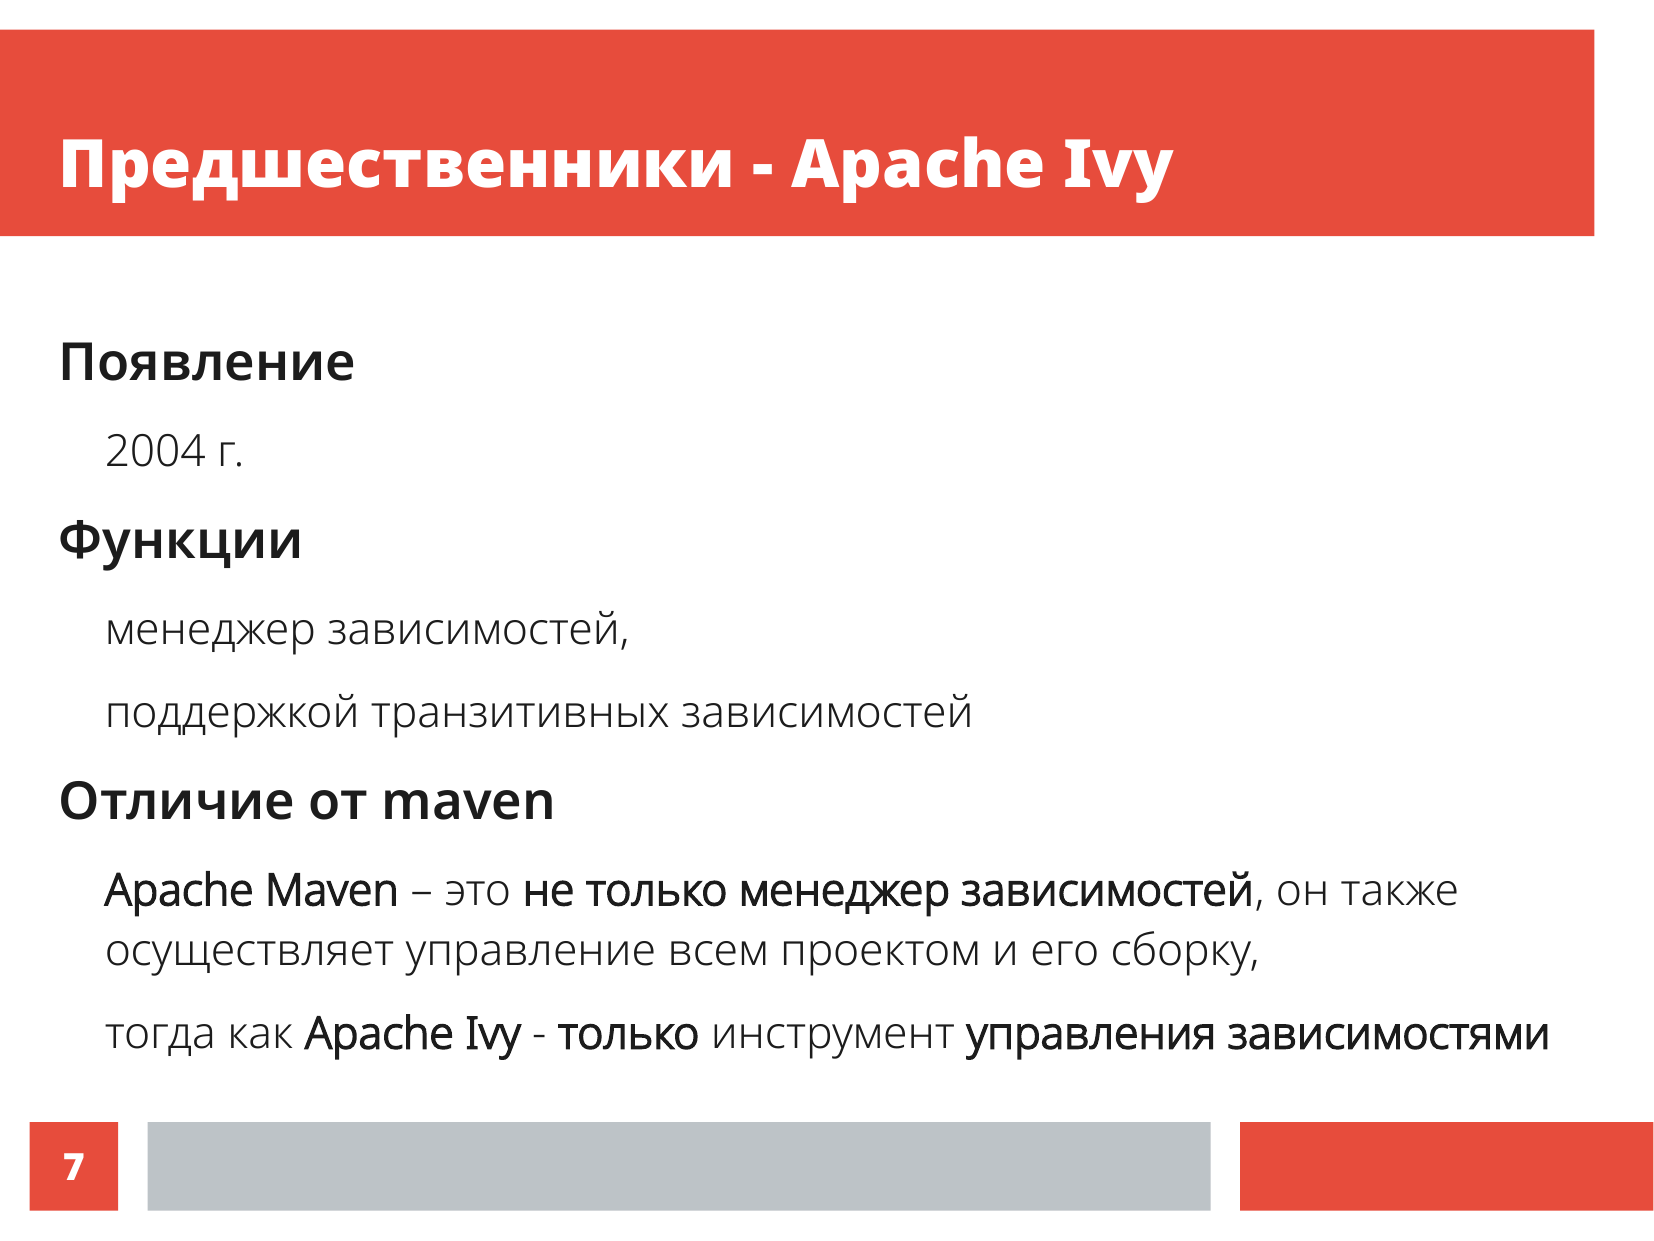

# Предшественники - Apache Ivy
Появление
2004 г.
Функции
менеджер зависимостей,
поддержкой транзитивных зависимостей
Отличие от maven
Apache Maven – это не только менеджер зависимостей, он также осуществляет управление всем проектом и его сборку,
тогда как Apache Ivy - только инструмент управления зависимостями
7